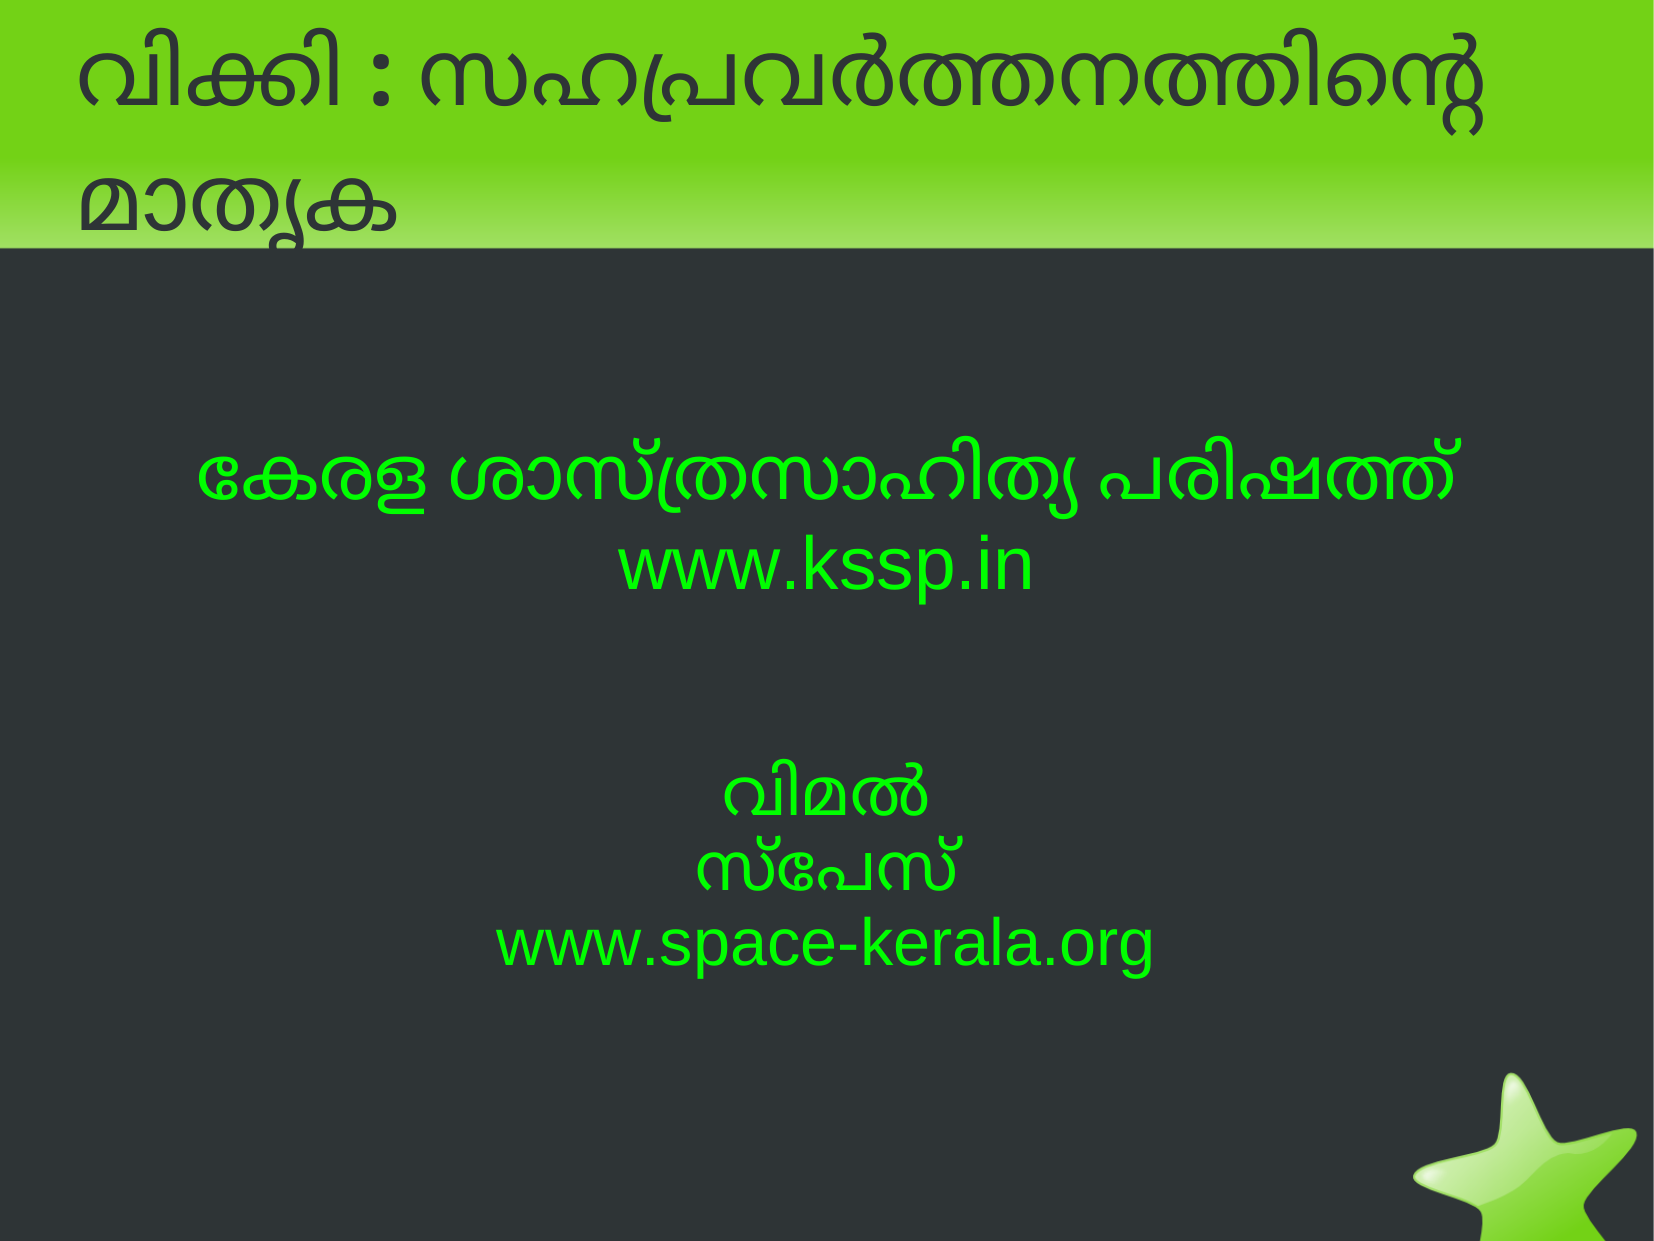

# വിക്കി : സഹപ്രവര്‍ത്തനത്തിന്റെ മാതൃക
കേരള ശാസ്ത്രസാഹിത്യ പരിഷത്ത്
www.kssp.in
വിമല്‍
സ്പേസ്
www.space-kerala.org